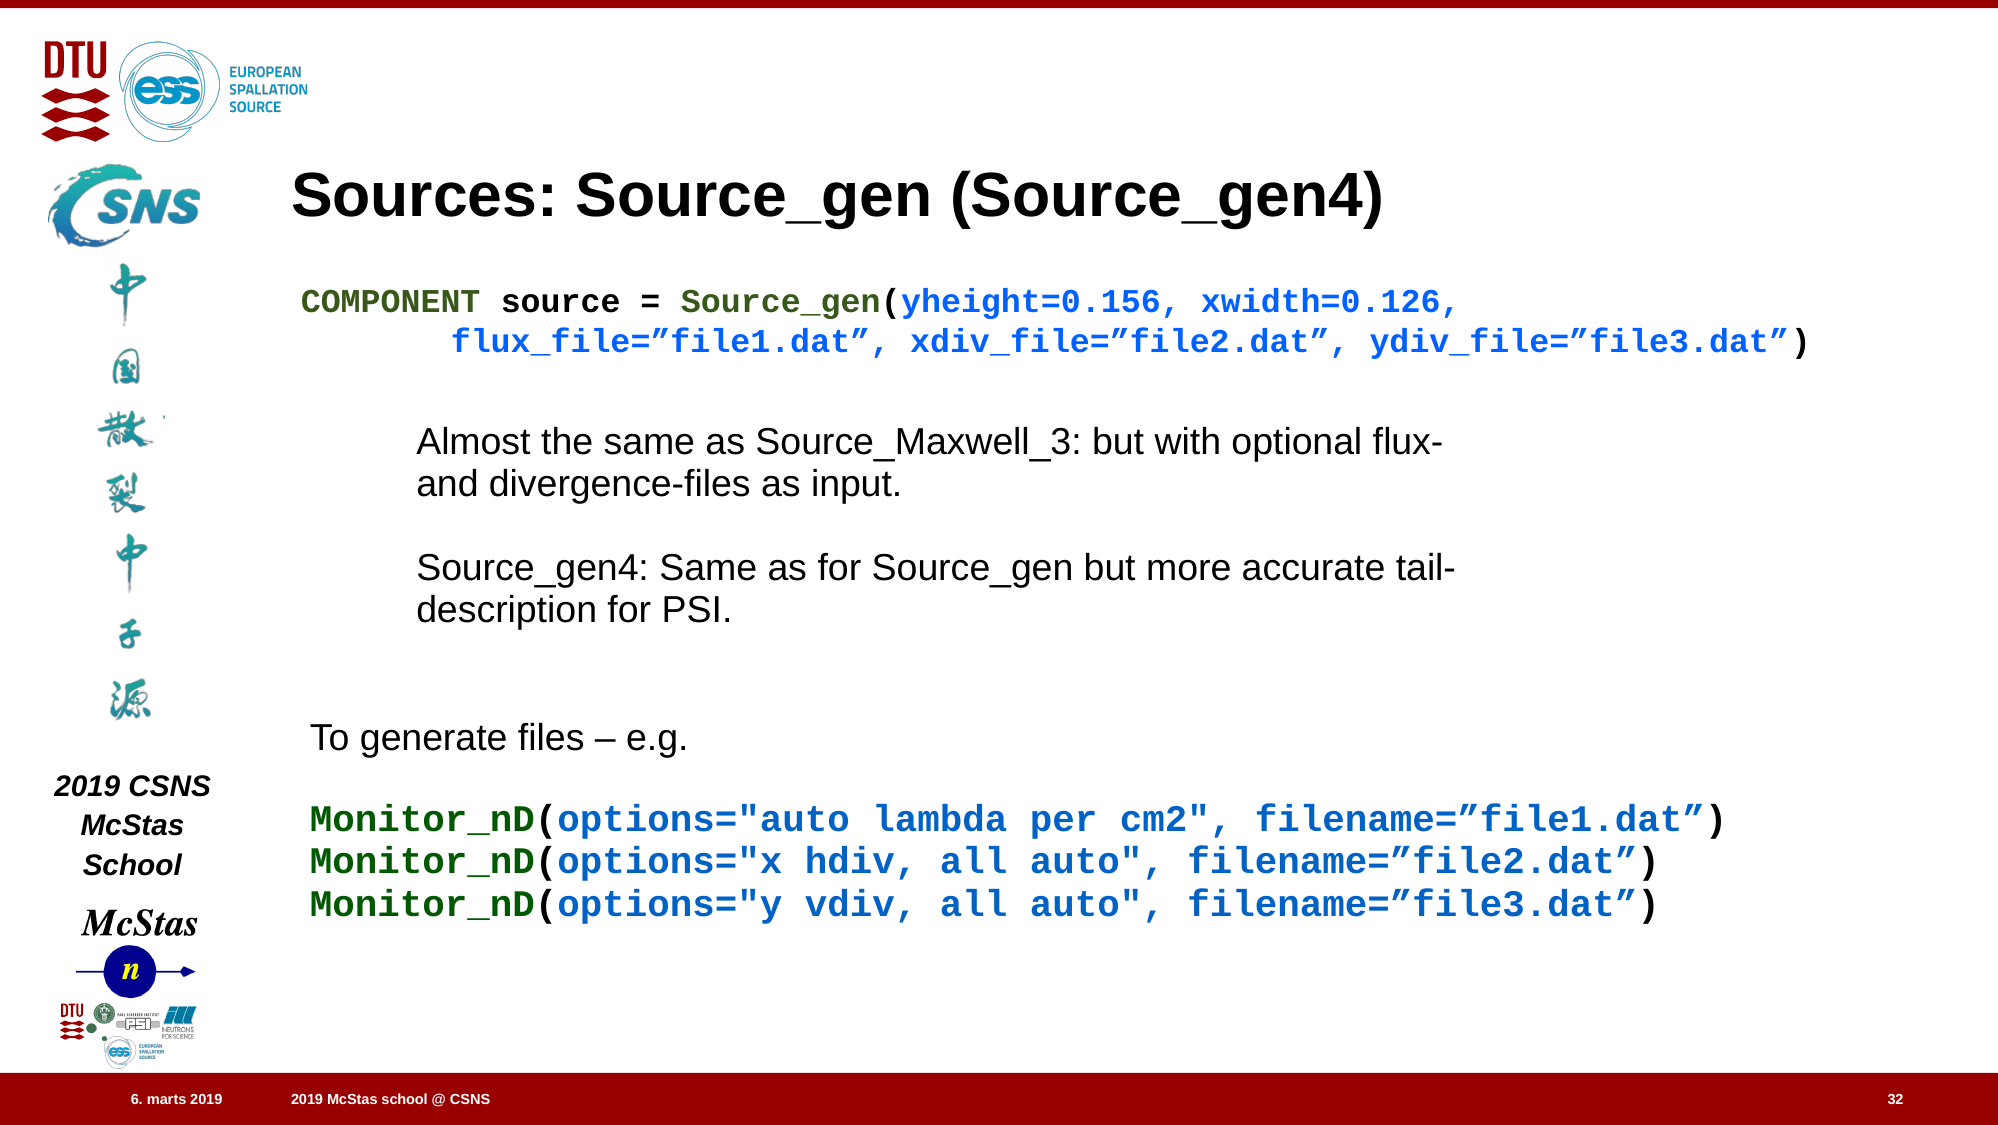

# Sources: Source_gen (Source_gen4)
COMPONENT source = Source_gen(yheight=0.156, xwidth=0.126,
		flux_file=”file1.dat”, xdiv_file=”file2.dat”, ydiv_file=”file3.dat”)
Almost the same as Source_Maxwell_3: but with optional flux-and divergence-files as input.
Source_gen4: Same as for Source_gen but more accurate tail-description for PSI.
To generate files – e.g.
Monitor_nD(options="auto lambda per cm2", filename=”file1.dat”)
Monitor_nD(options="x hdiv, all auto", filename=”file2.dat”)
Monitor_nD(options="y vdiv, all auto", filename=”file3.dat”)